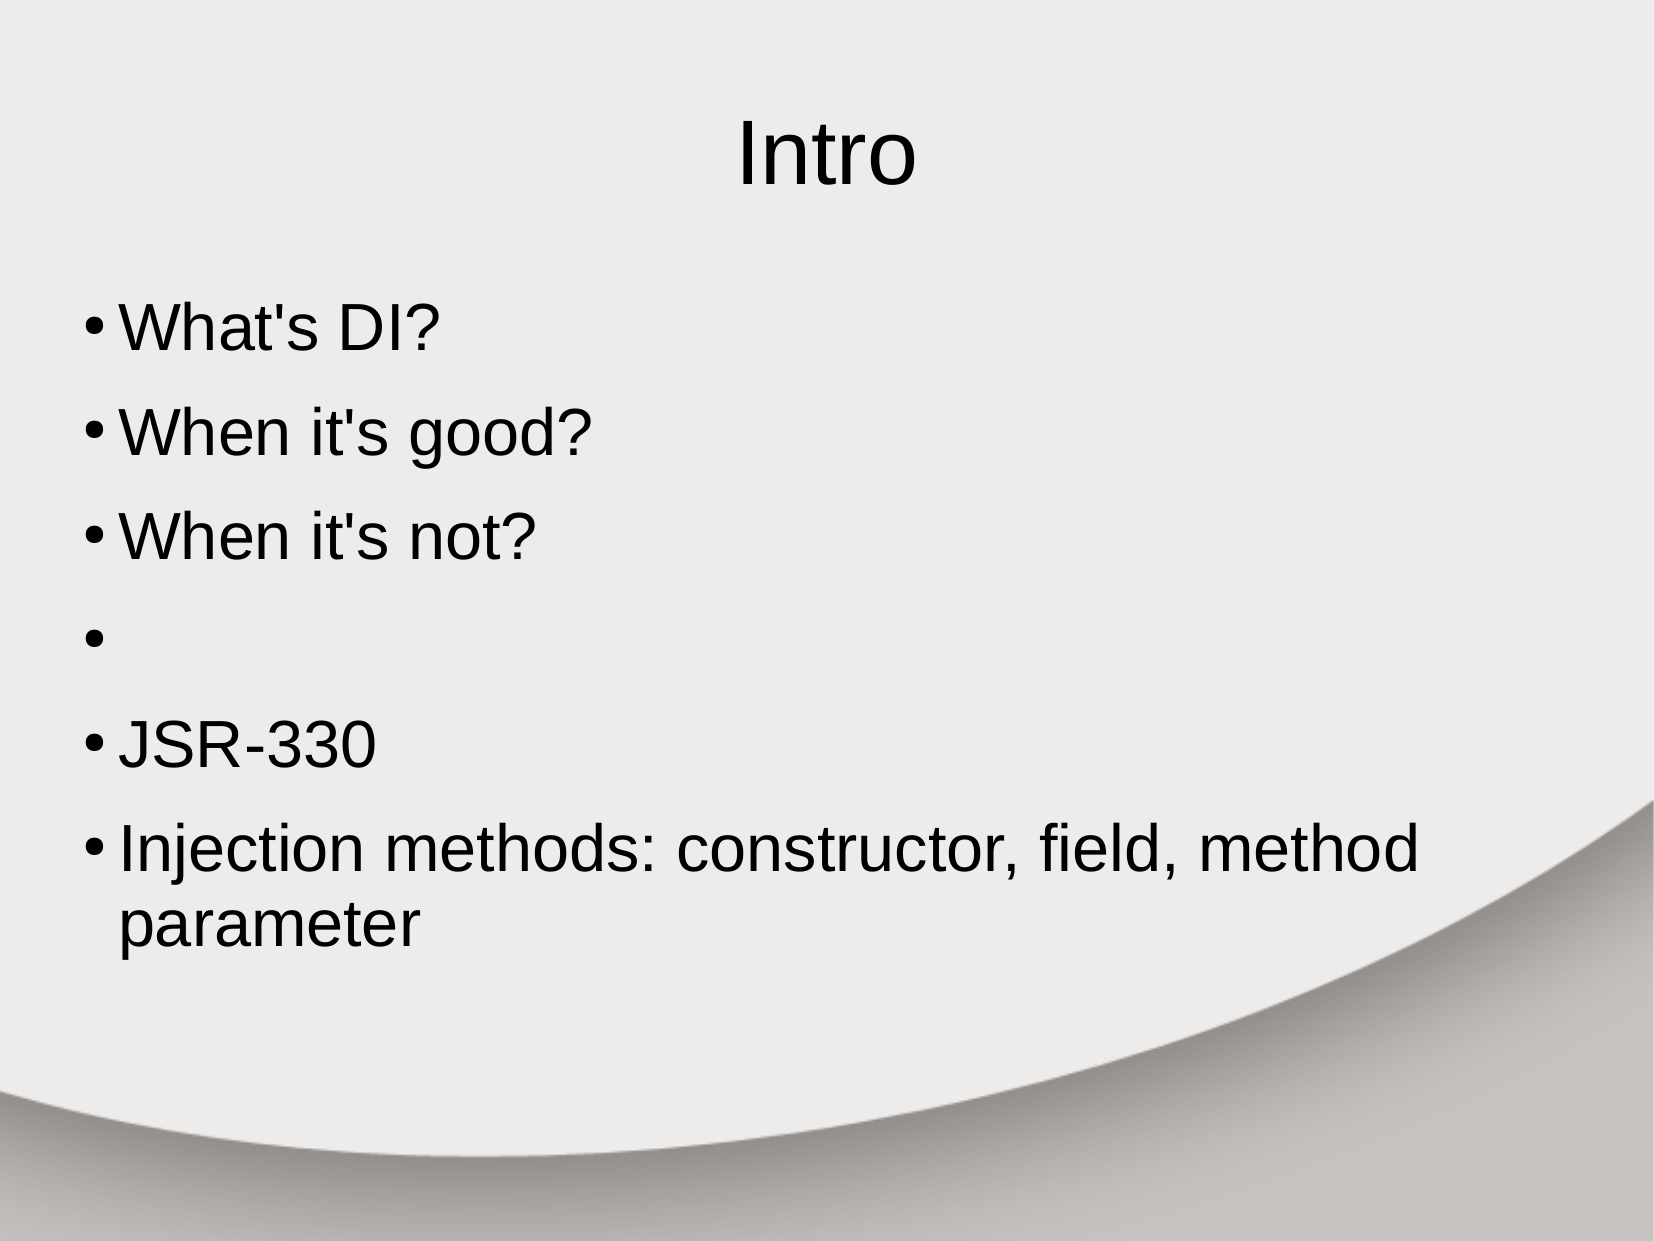

# Intro
What's DI?
When it's good?
When it's not?
JSR-330
Injection methods: constructor, field, method parameter